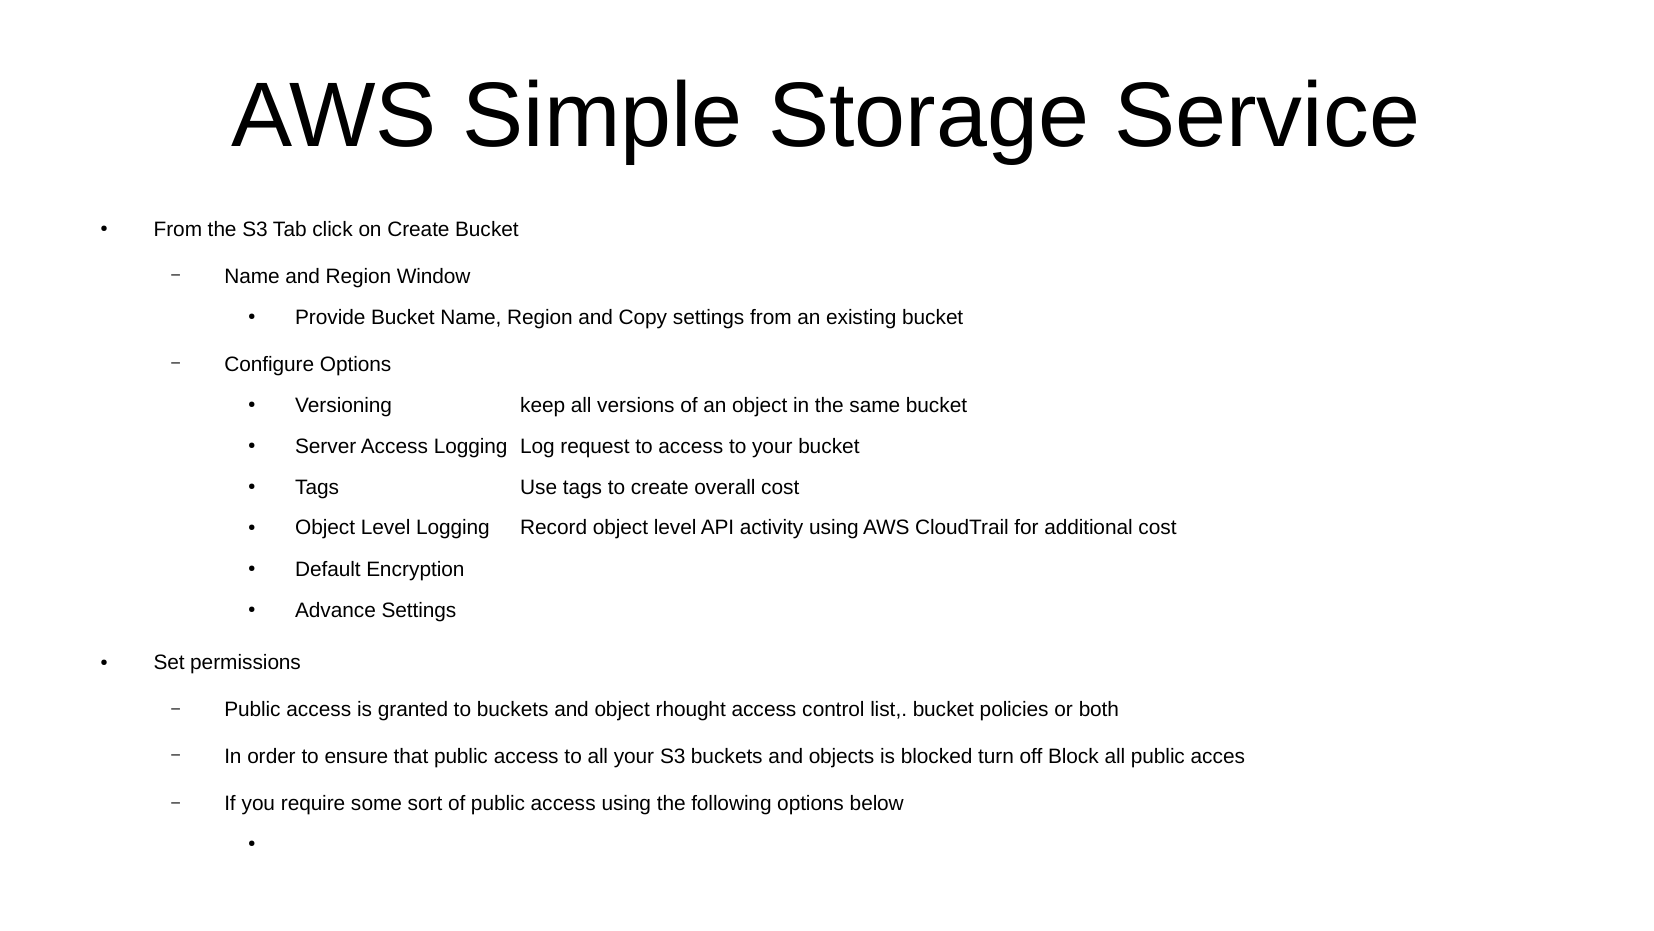

# AWS Simple Storage Service
From the S3 Tab click on Create Bucket
Name and Region Window
Provide Bucket Name, Region and Copy settings from an existing bucket
Configure Options
Versioning 		keep all versions of an object in the same bucket
Server Access Logging	Log request to access to your bucket
Tags			Use tags to create overall cost
Object Level Logging	Record object level API activity using AWS CloudTrail for additional cost
Default Encryption
Advance Settings
Set permissions
Public access is granted to buckets and object rhought access control list,. bucket policies or both
In order to ensure that public access to all your S3 buckets and objects is blocked turn off Block all public acces
If you require some sort of public access using the following options below